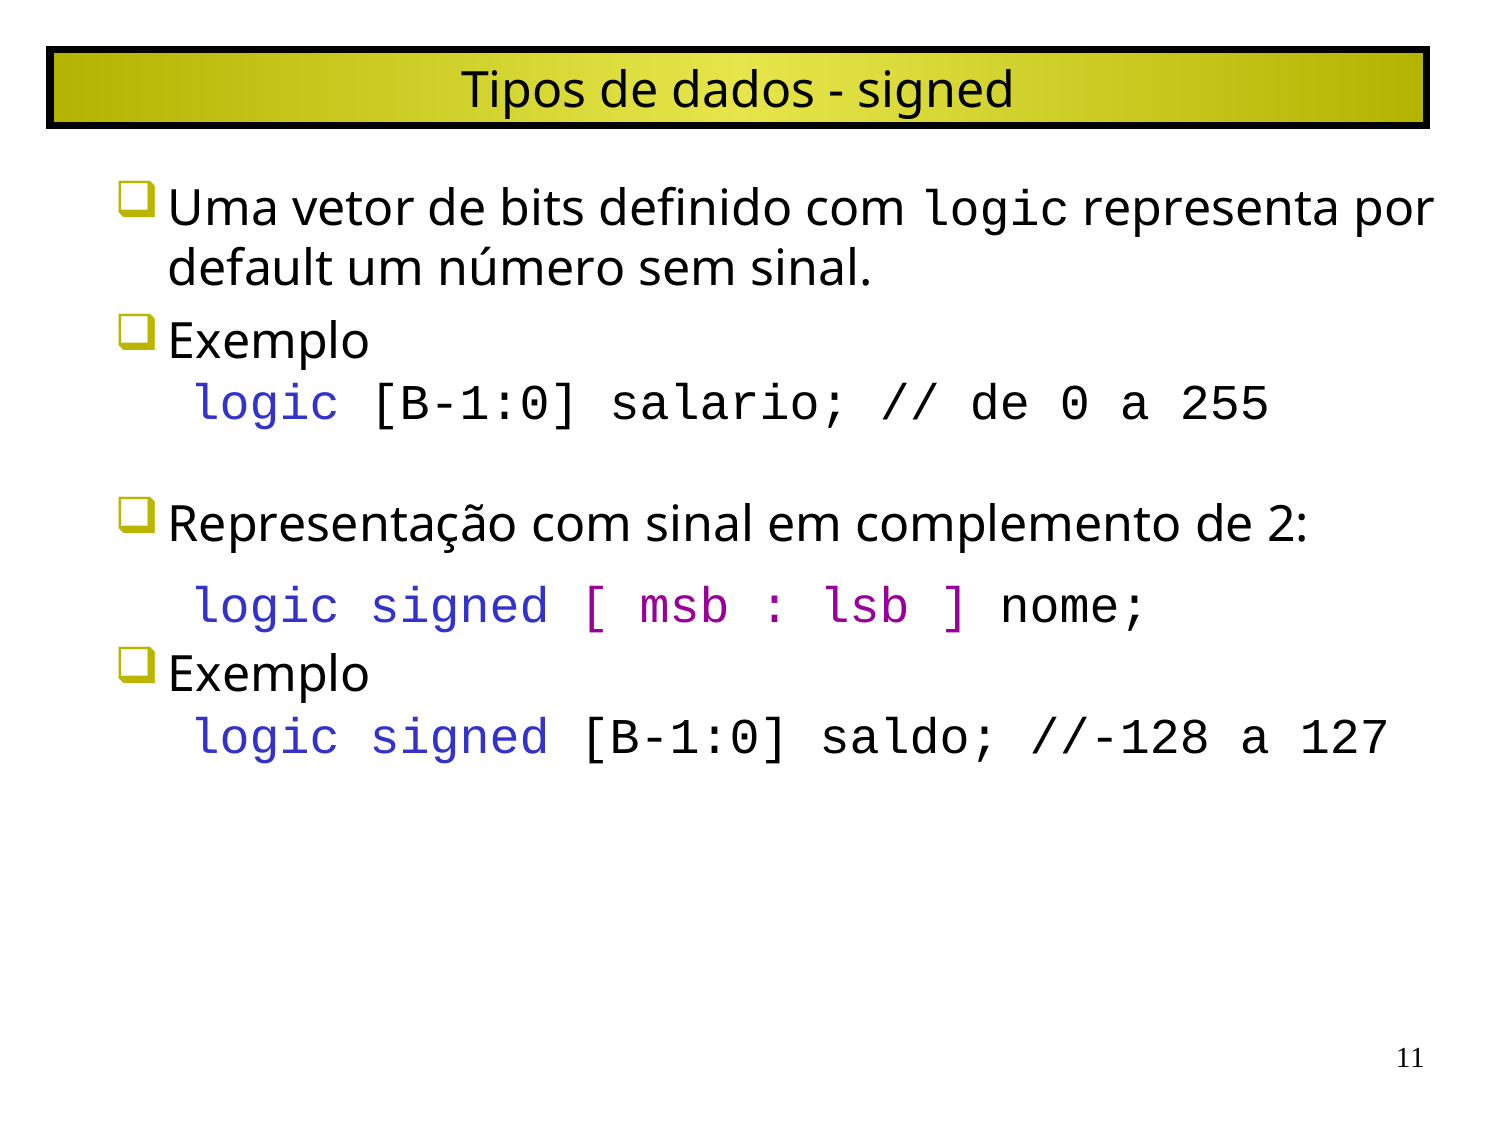

# Tipos de dados - signed
Uma vetor de bits definido com logic representa por default um número sem sinal.
Exemplo
logic [B-1:0] salario; // de 0 a 255
Representação com sinal em complemento de 2:
logic signed [ msb : lsb ] nome;
Exemplo
logic signed [B-1:0] saldo; //-128 a 127
11